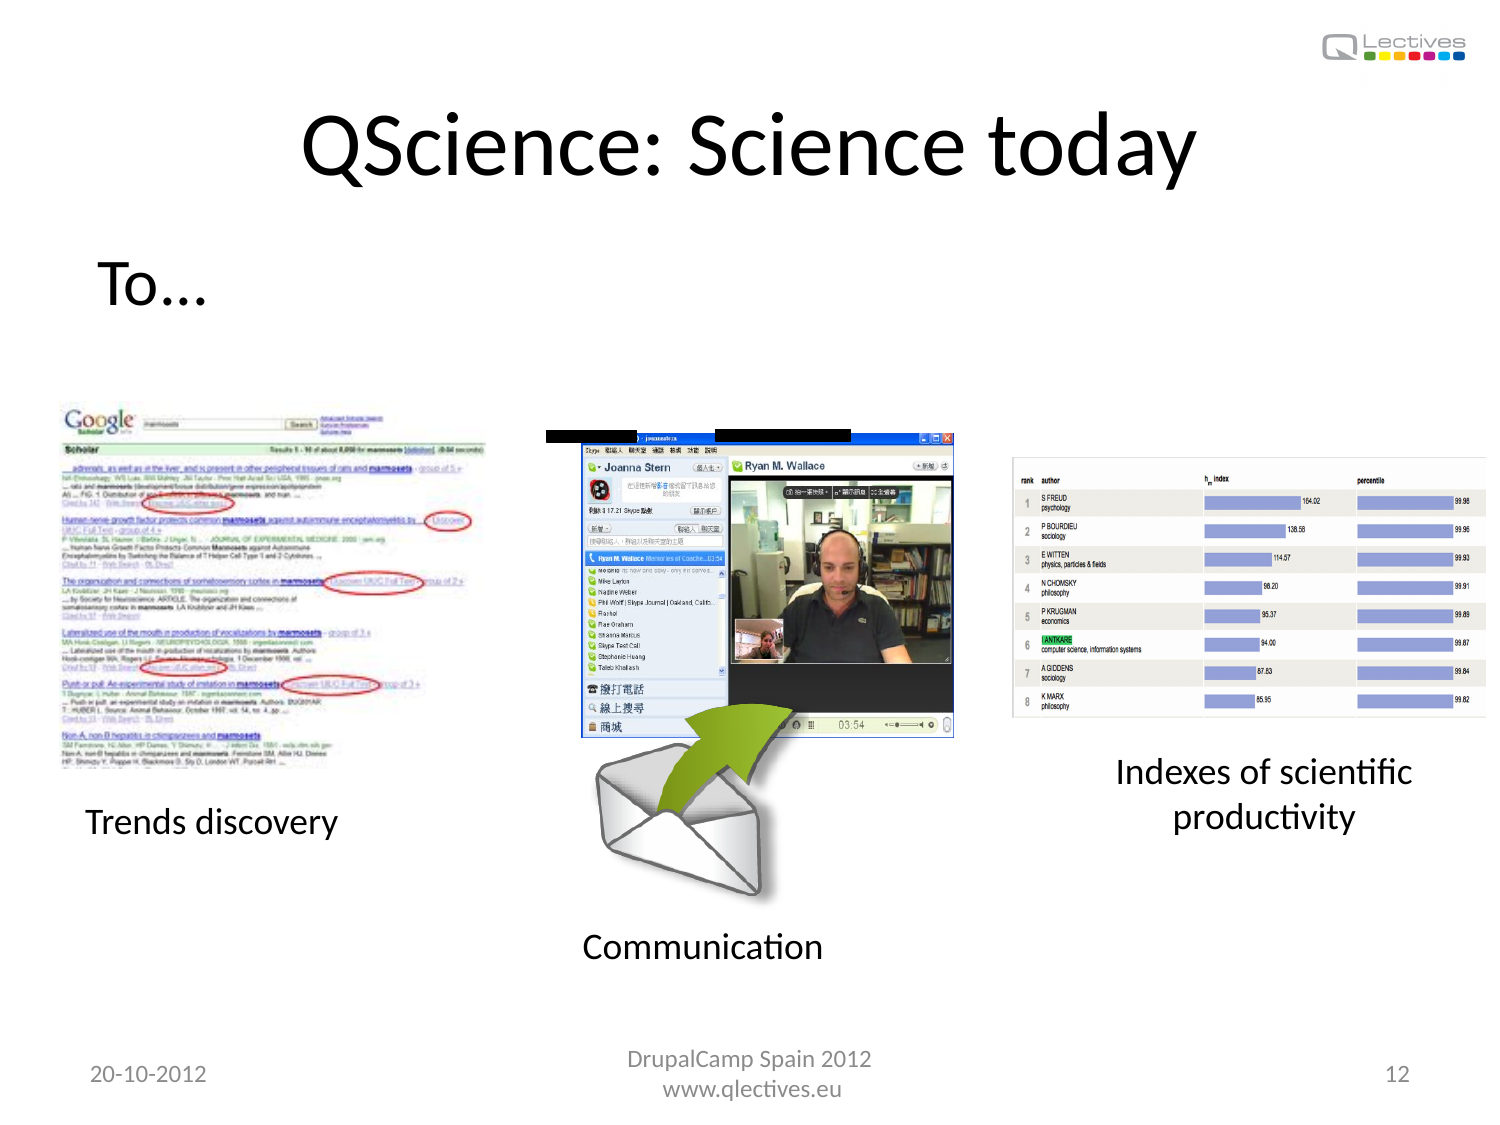

QScience: Science today
To...
Indexes of scientific
productivity
Trends discovery
Communication
20-10-2012
DrupalCamp Spain 2012
 www.qlectives.eu